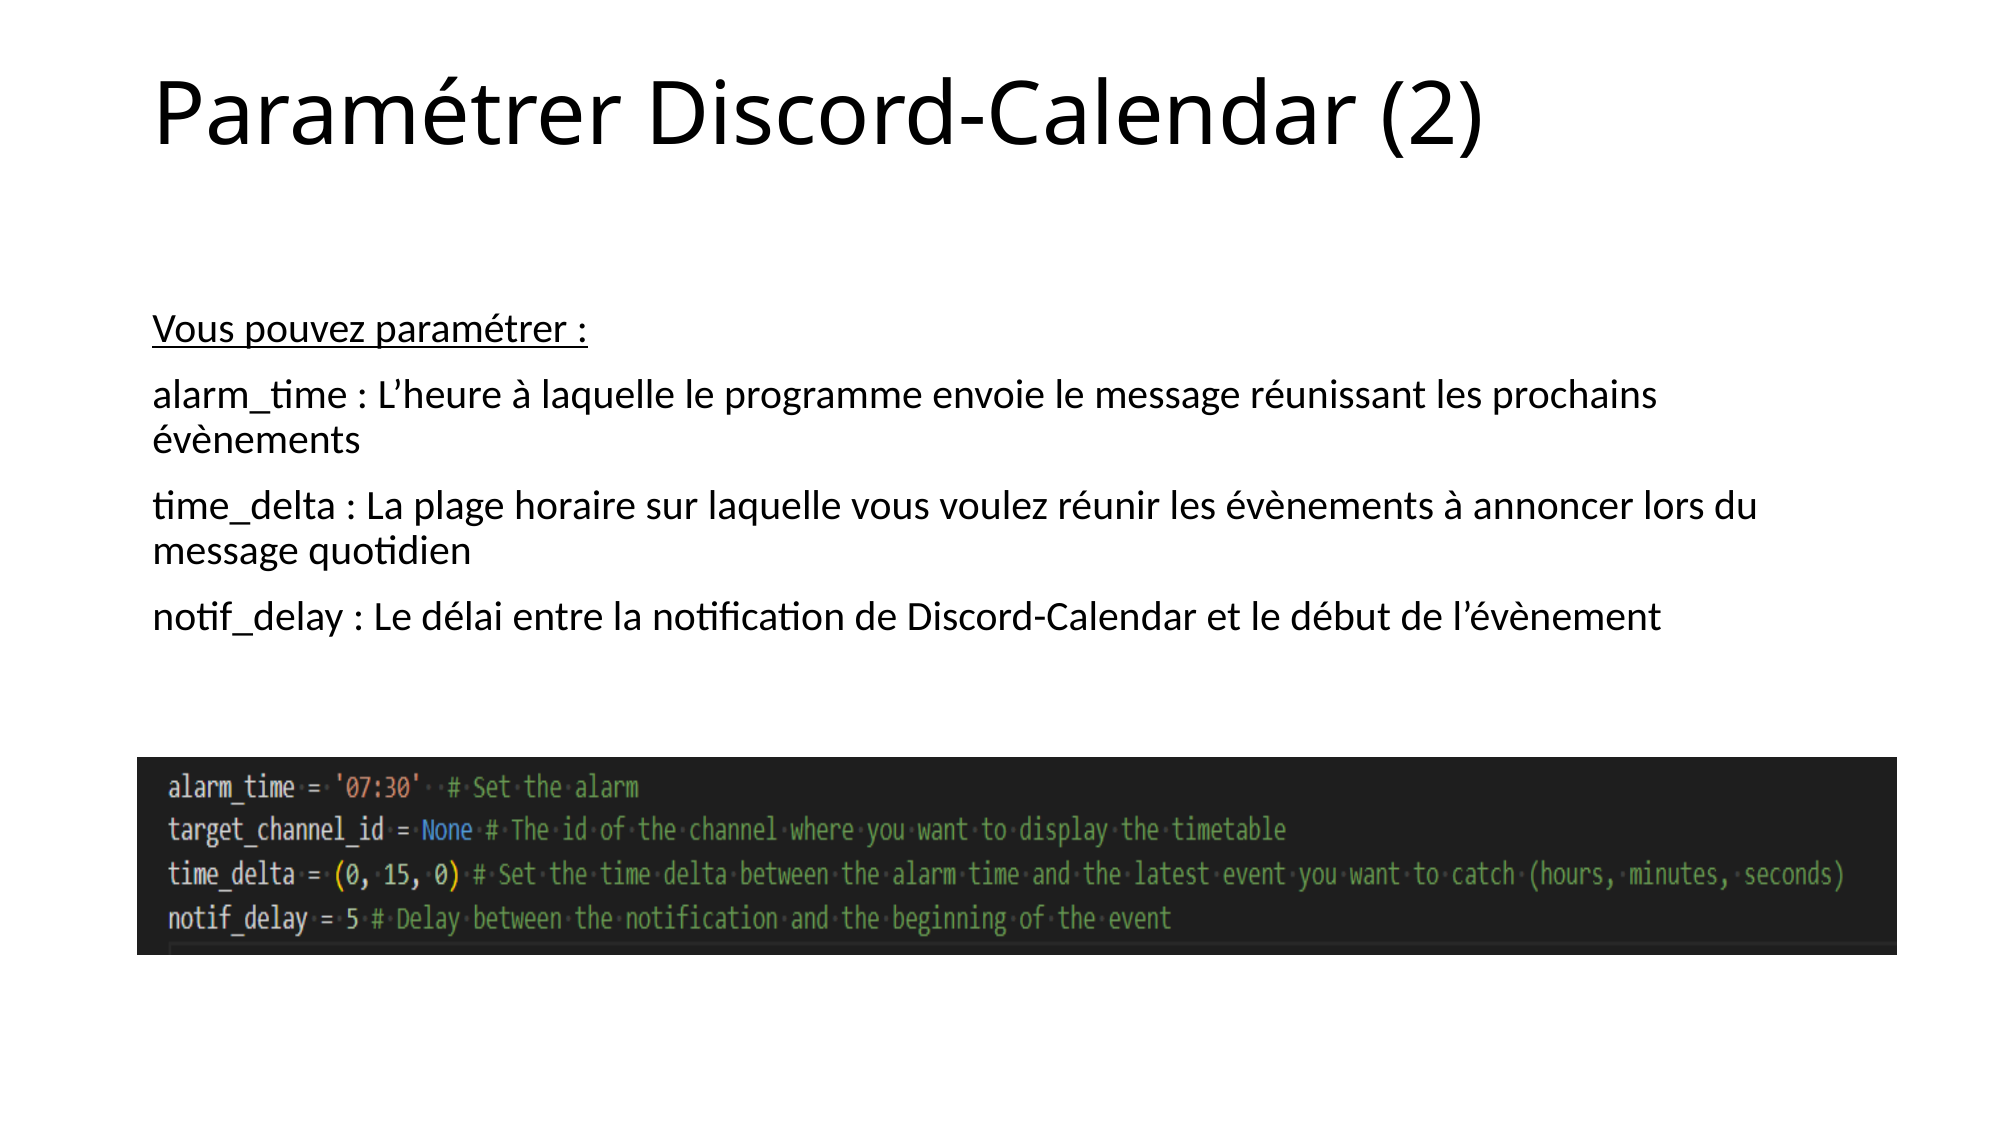

# Paramétrer Discord-Calendar (2)
Vous pouvez paramétrer :
alarm_time : L’heure à laquelle le programme envoie le message réunissant les prochains évènements
time_delta : La plage horaire sur laquelle vous voulez réunir les évènements à annoncer lors du message quotidien
notif_delay : Le délai entre la notification de Discord-Calendar et le début de l’évènement